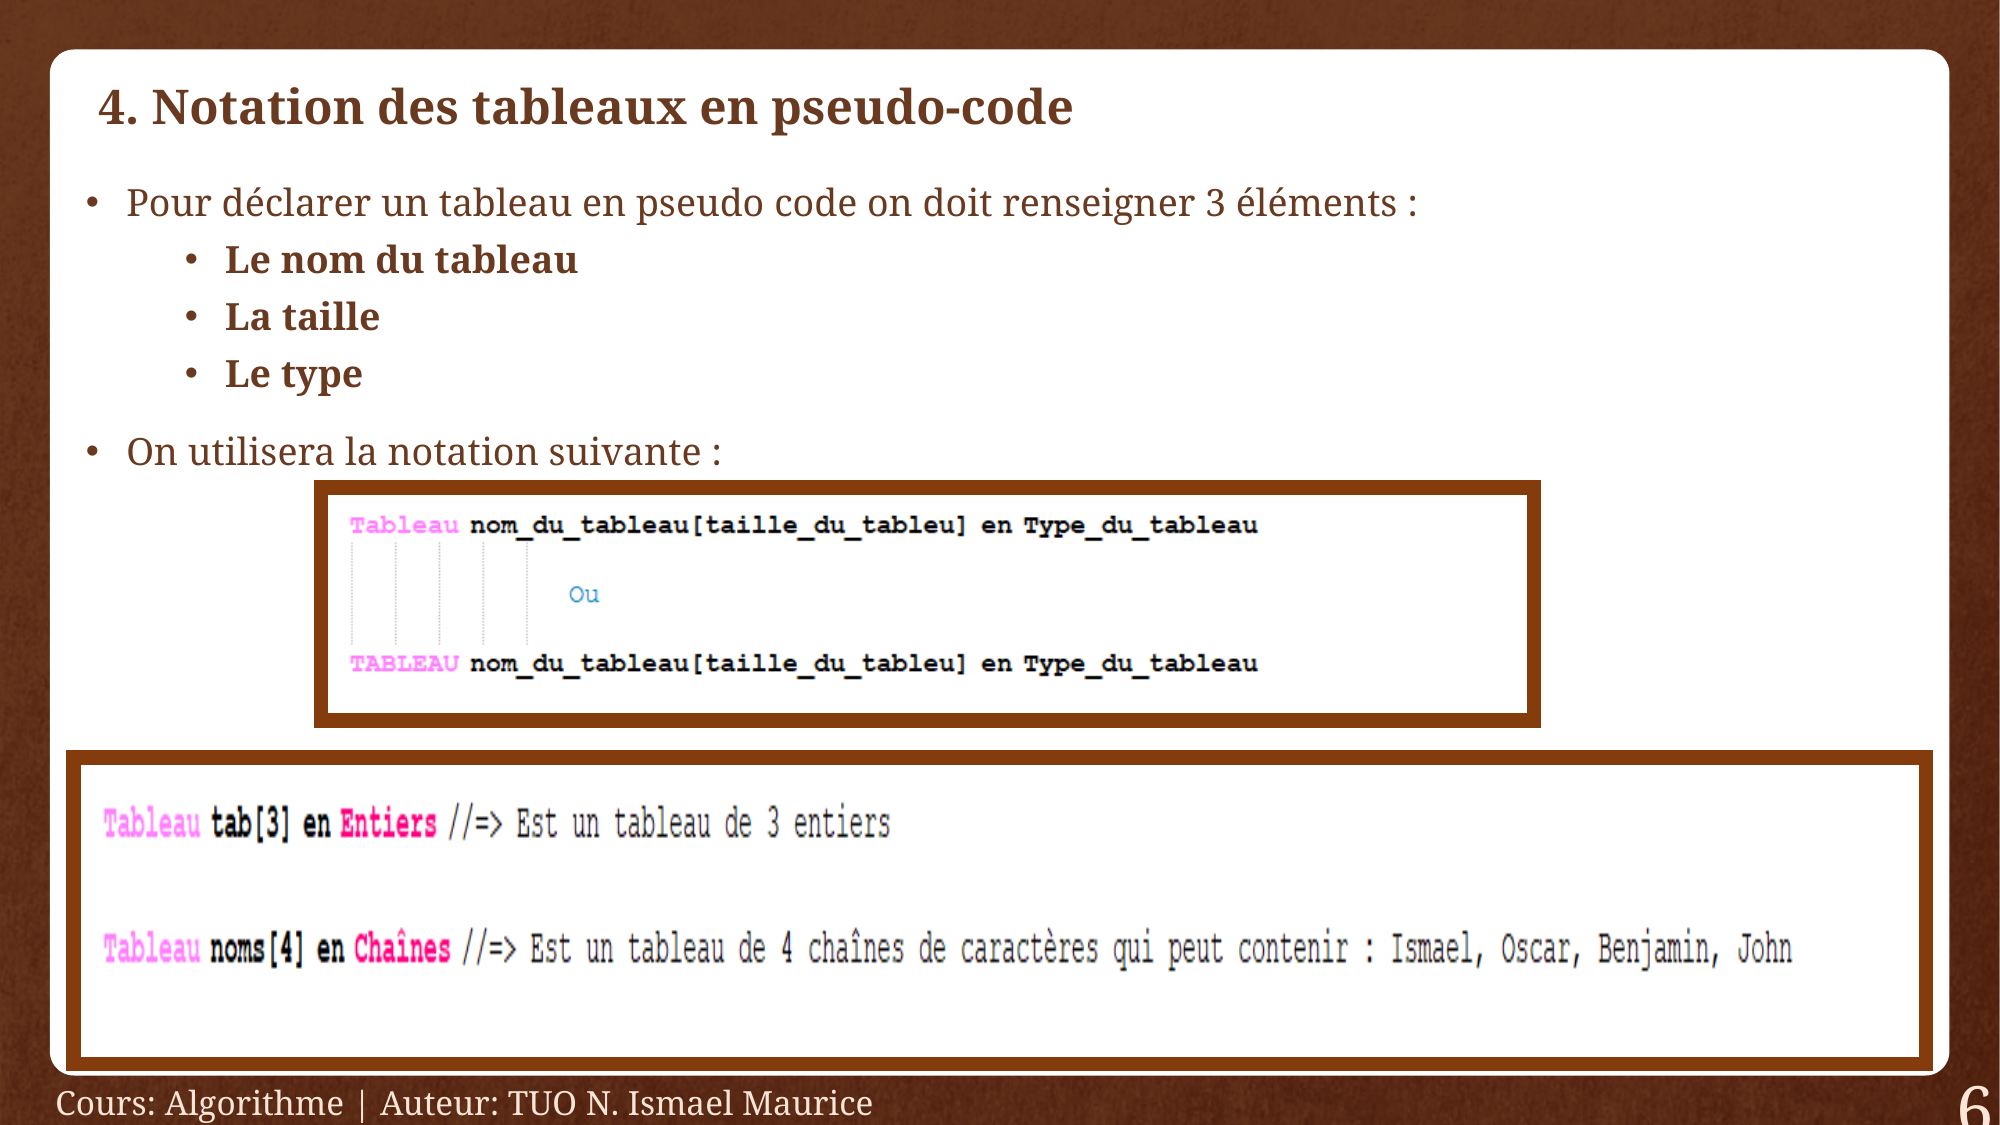

# 4. Notation des tableaux en pseudo-code
Pour déclarer un tableau en pseudo code on doit renseigner 3 éléments :
Le nom du tableau
La taille
Le type
On utilisera la notation suivante :
6
Cours: Algorithme | Auteur: TUO N. Ismael Maurice